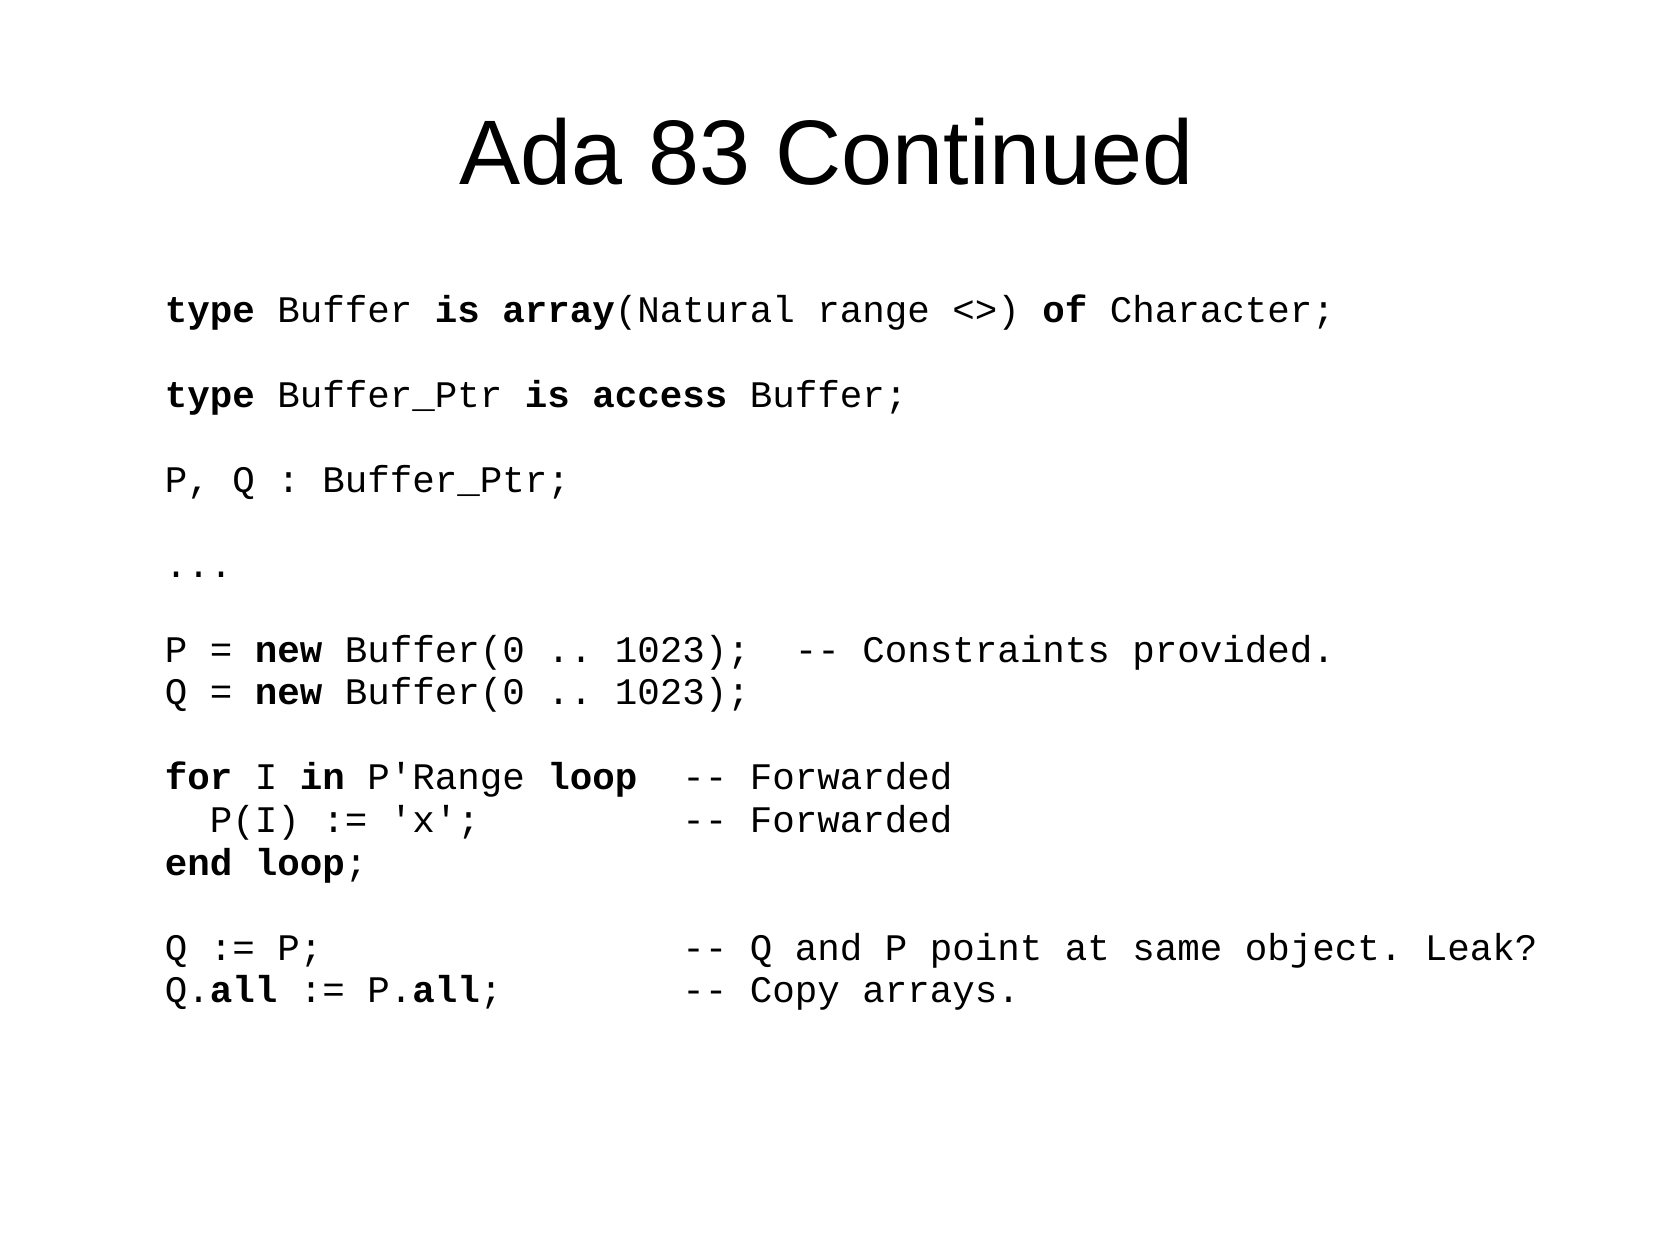

# Ada 83 Continued
type Buffer is array(Natural range <>) of Character;
type Buffer_Ptr is access Buffer;
P, Q : Buffer_Ptr;
...
P = new Buffer(0 .. 1023); -- Constraints provided.
Q = new Buffer(0 .. 1023);
for I in P'Range loop -- Forwarded
 P(I) := 'x'; -- Forwarded
end loop;
Q := P; -- Q and P point at same object. Leak?
Q.all := P.all; -- Copy arrays.